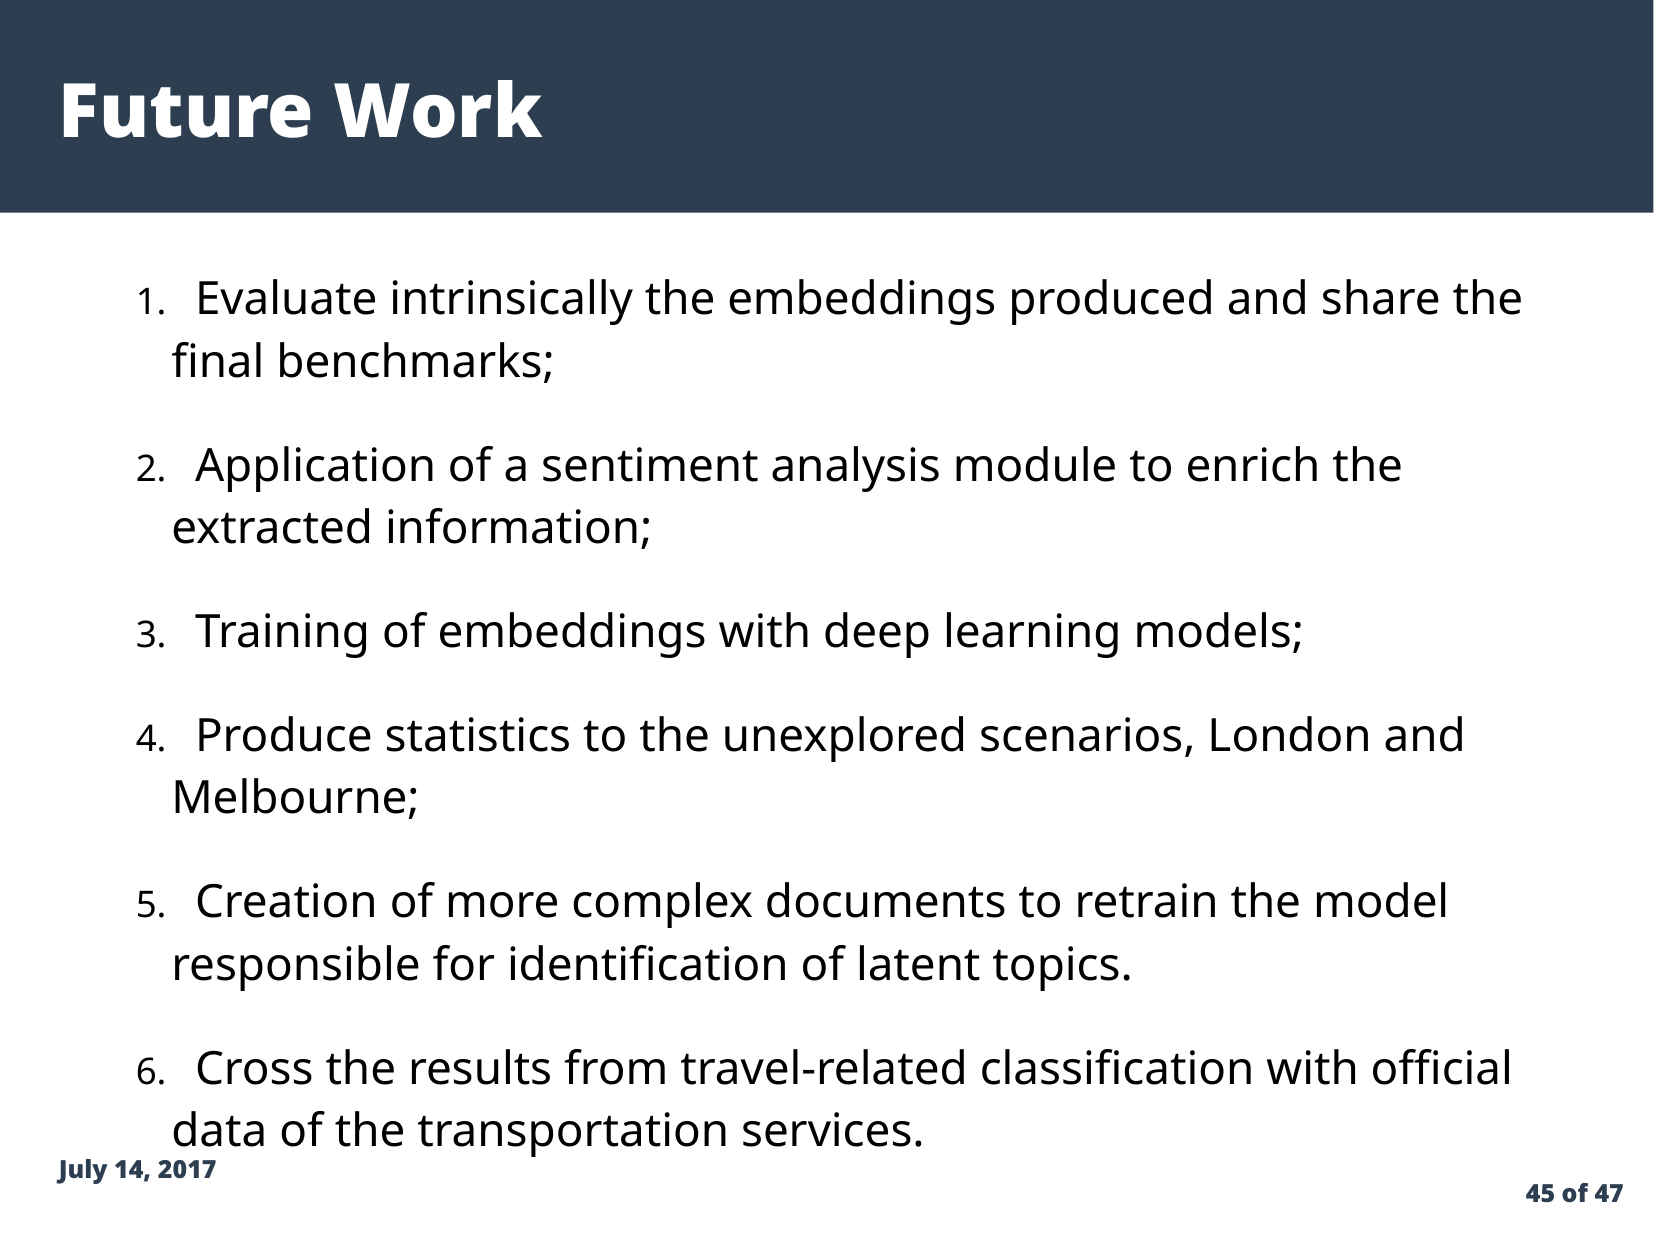

# Future Work
Evaluate intrinsically the embeddings produced and share the final benchmarks;
Application of a sentiment analysis module to enrich the extracted information;
Training of embeddings with deep learning models;
Produce statistics to the unexplored scenarios, London and Melbourne;
Creation of more complex documents to retrain the model responsible for identification of latent topics.
Cross the results from travel-related classification with official data of the transportation services.
July 14, 2017
45